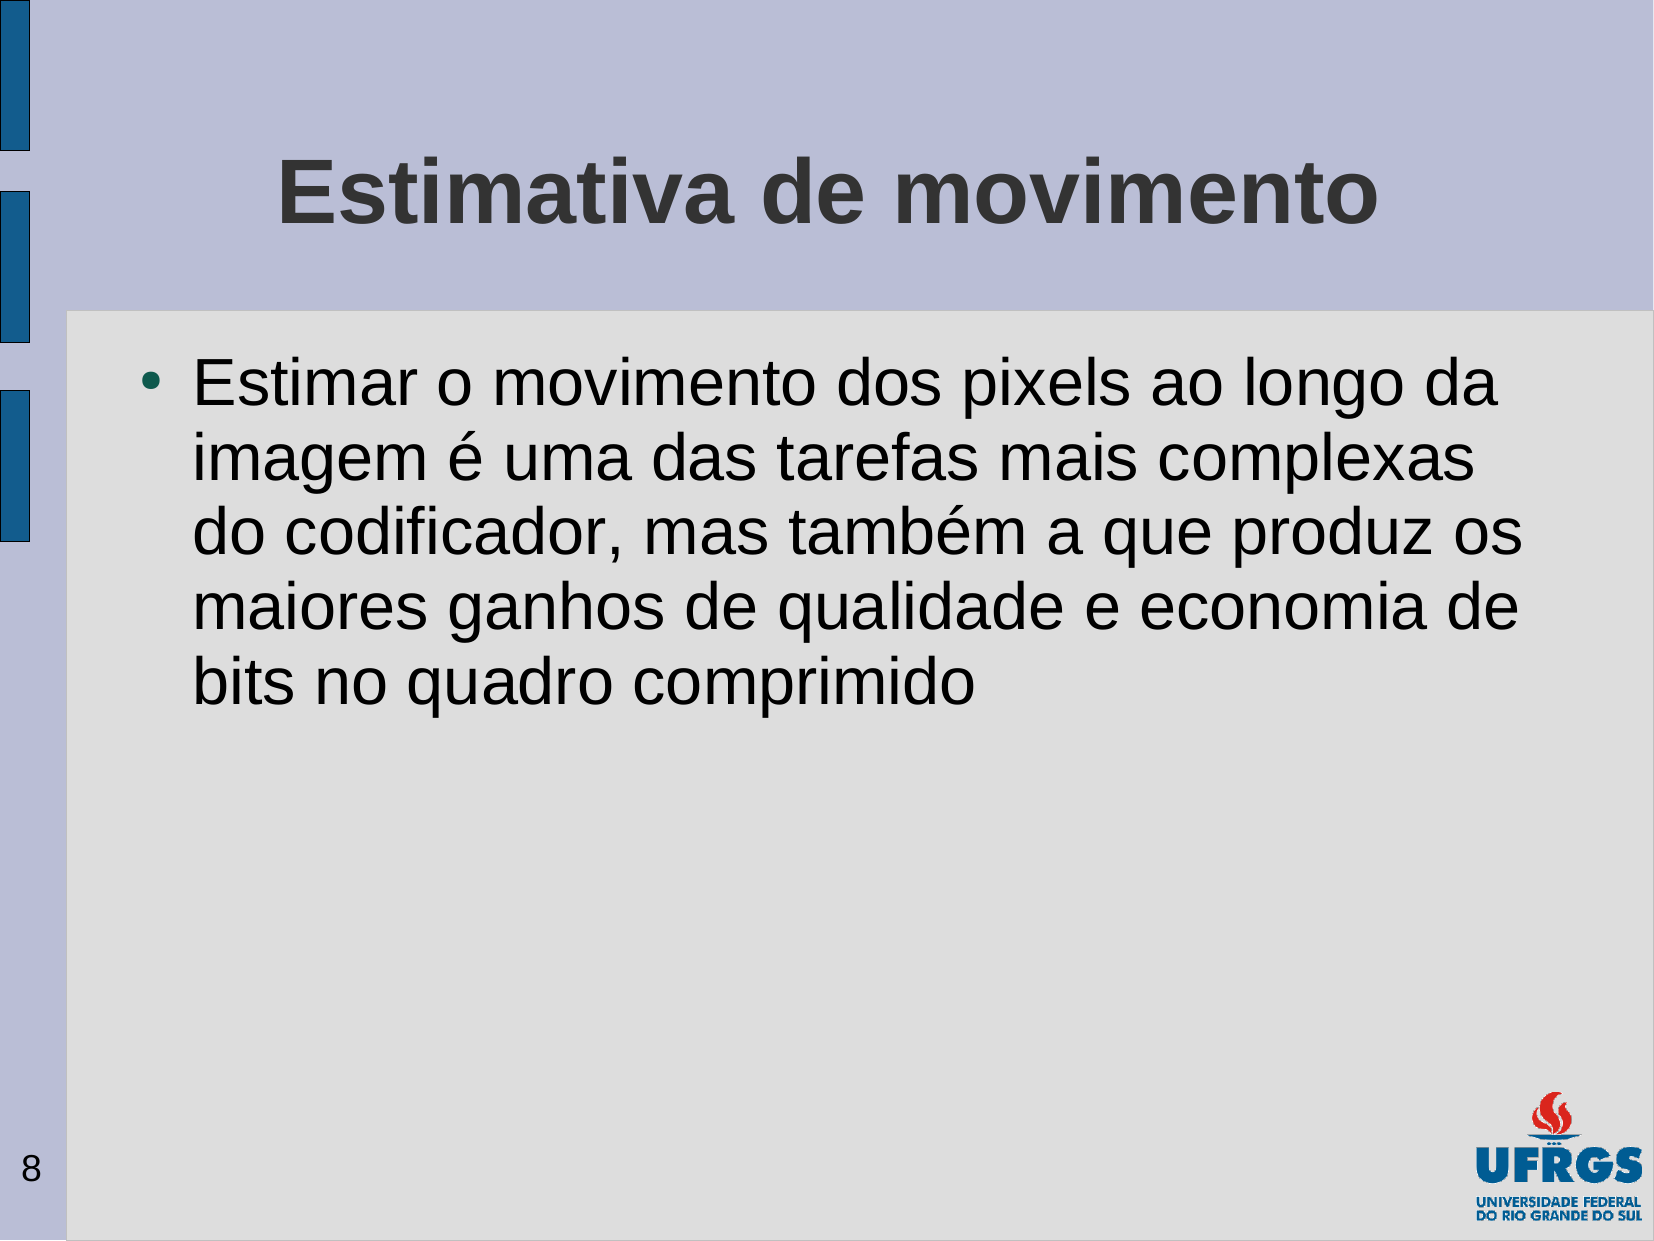

# Estimativa de movimento
Estimar o movimento dos pixels ao longo da imagem é uma das tarefas mais complexas do codificador, mas também a que produz os maiores ganhos de qualidade e economia de bits no quadro comprimido